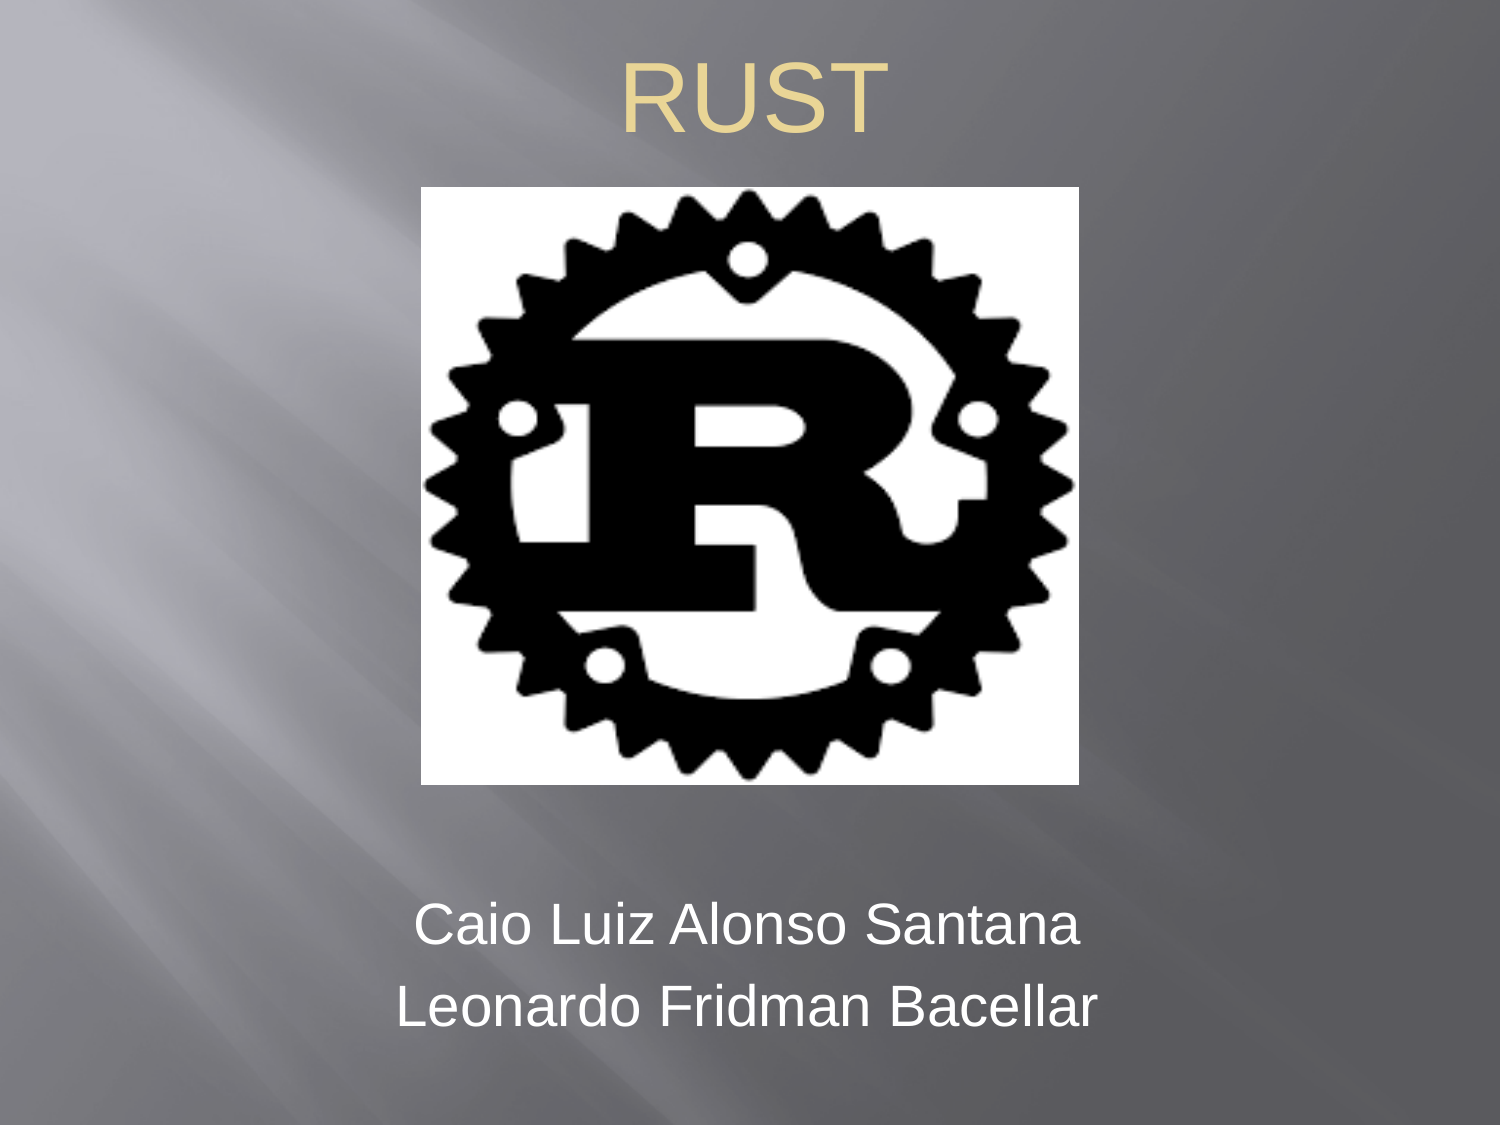

Rust
Caio Luiz Alonso Santana
Leonardo Fridman Bacellar